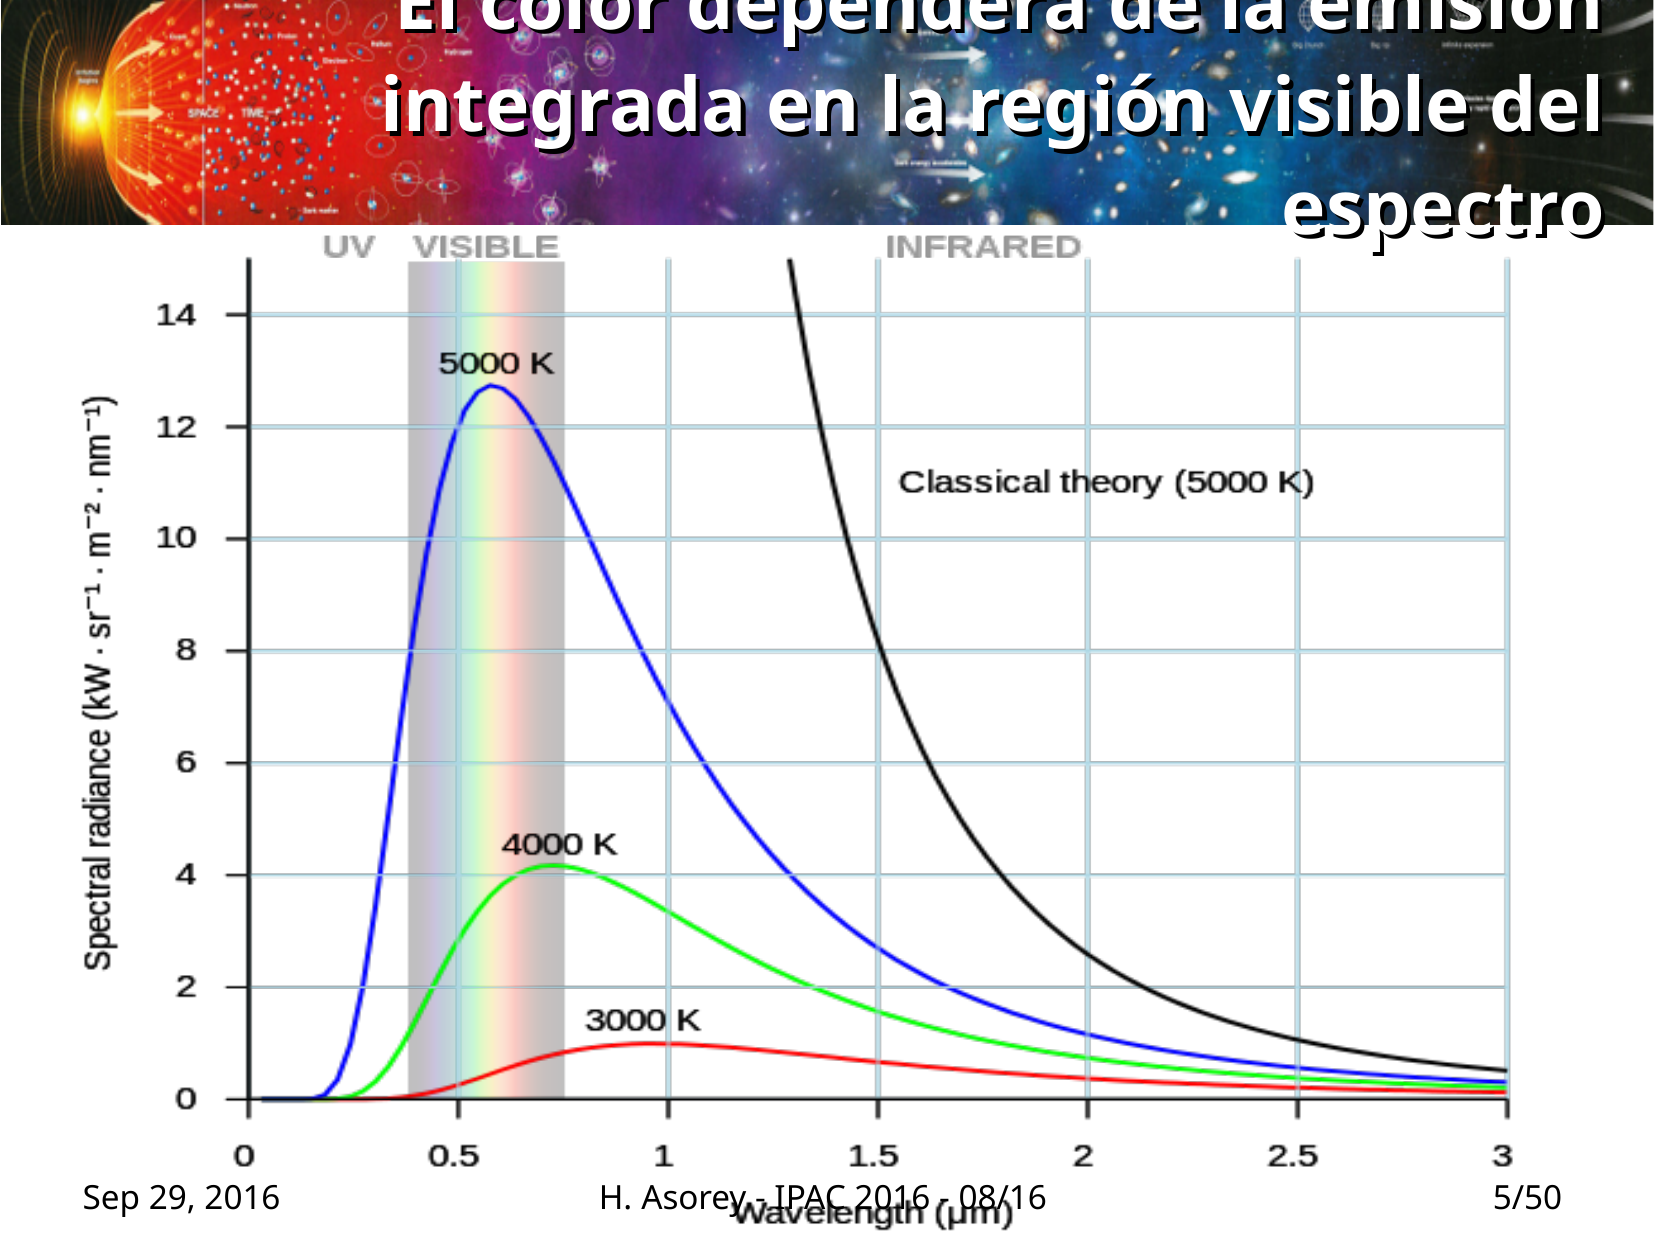

# El color dependerá de la emisión integrada en la región visible del espectro
Sep 29, 2016
H. Asorey - IPAC 2016 - 08/16
5